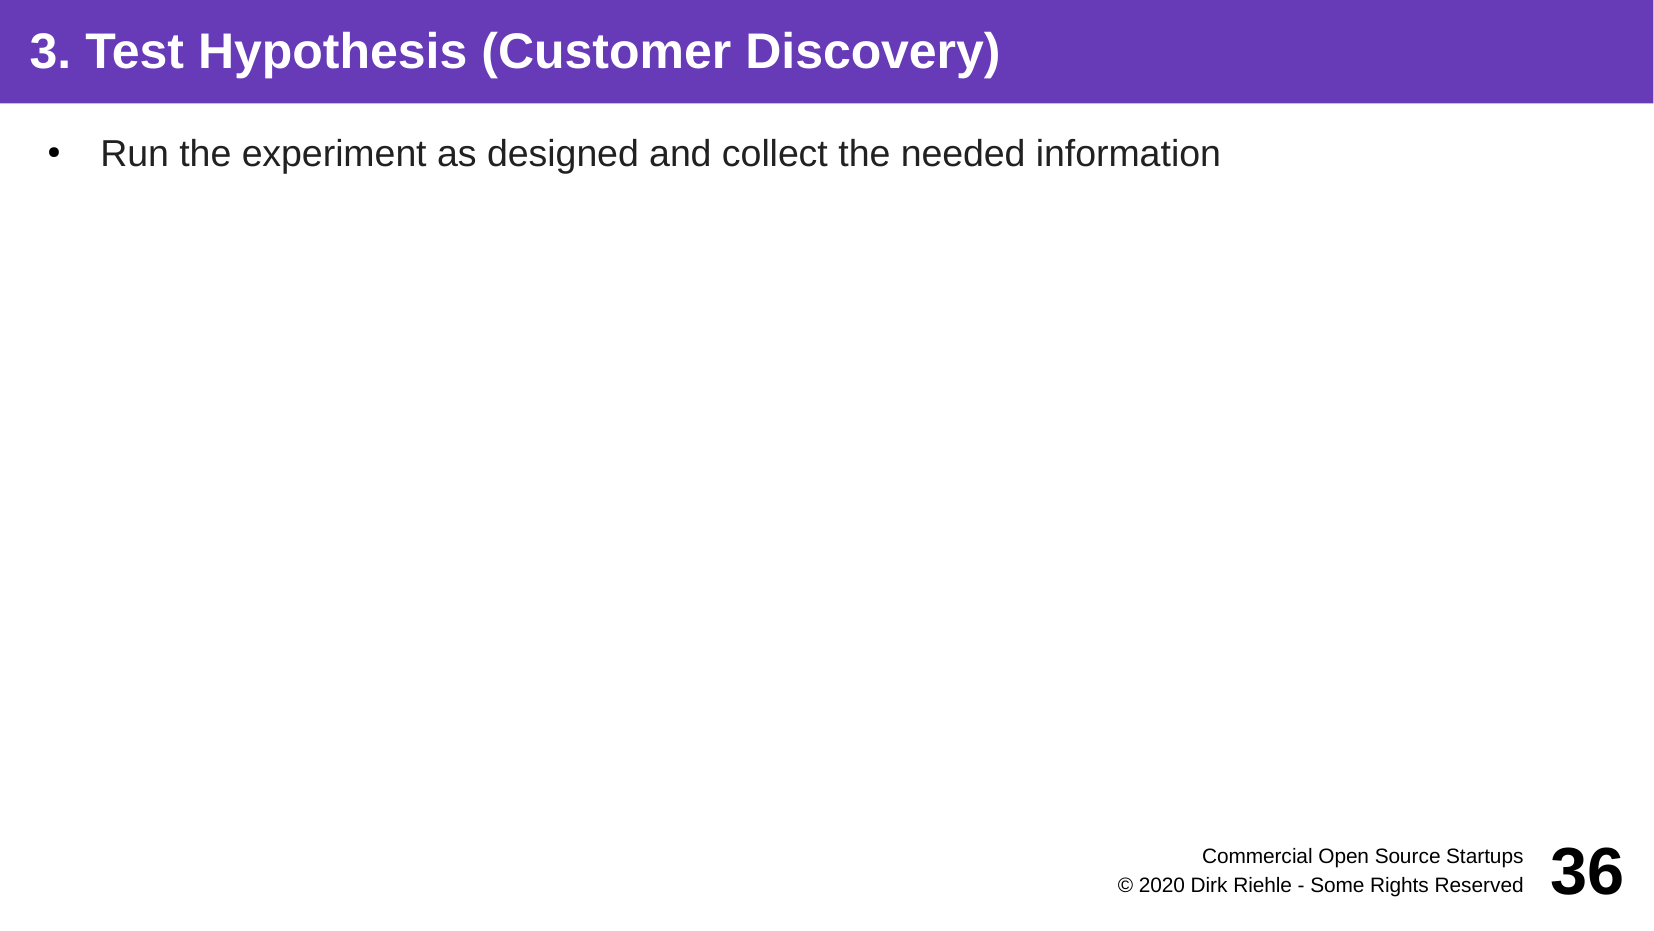

# 3. Test Hypothesis (Customer Discovery)
Run the experiment as designed and collect the needed information
Commercial Open Source Startups
36
© 2020 Dirk Riehle - Some Rights Reserved